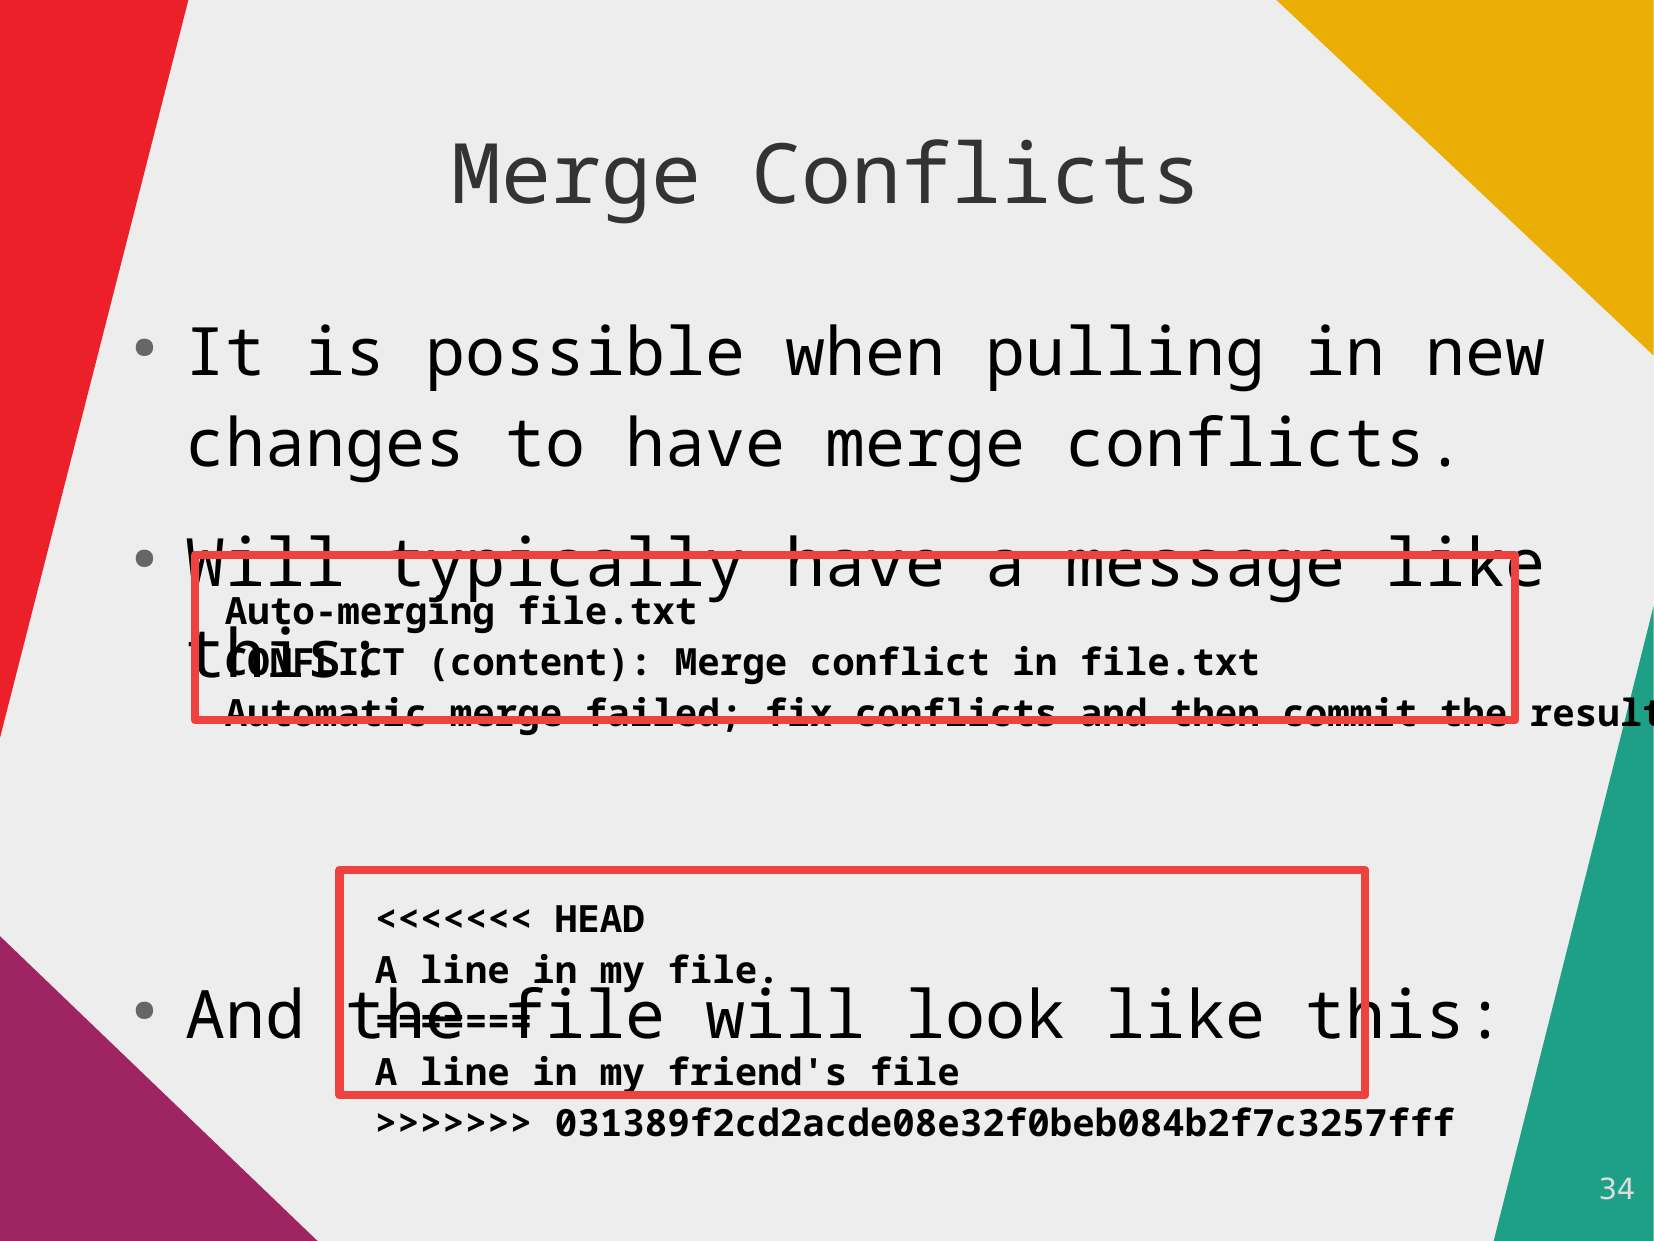

# Merge Conflicts
It is possible when pulling in new changes to have merge conflicts.
Will typically have a message like this:
And the file will look like this:
Auto-merging file.txt
CONFLICT (content): Merge conflict in file.txt
Automatic merge failed; fix conflicts and then commit the result.
<<<<<<< HEAD
A line in my file.
=======
A line in my friend's file
>>>>>>> 031389f2cd2acde08e32f0beb084b2f7c3257fff
34